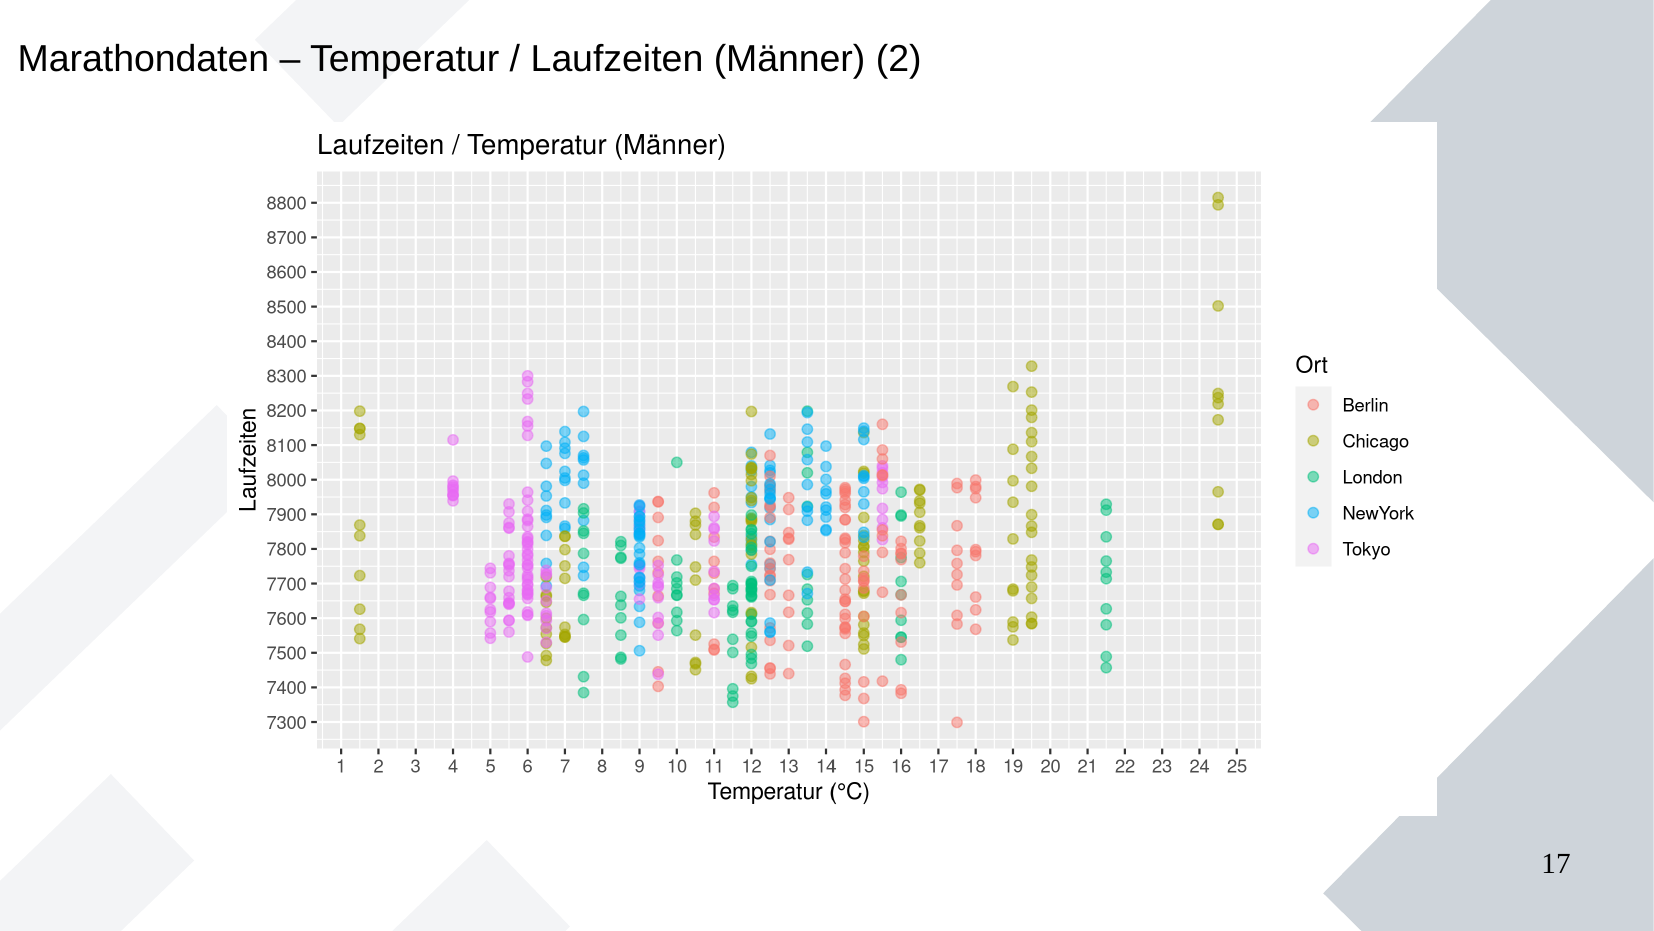

# Marathondaten – Temperatur / Laufzeiten (Männer) (2)
17